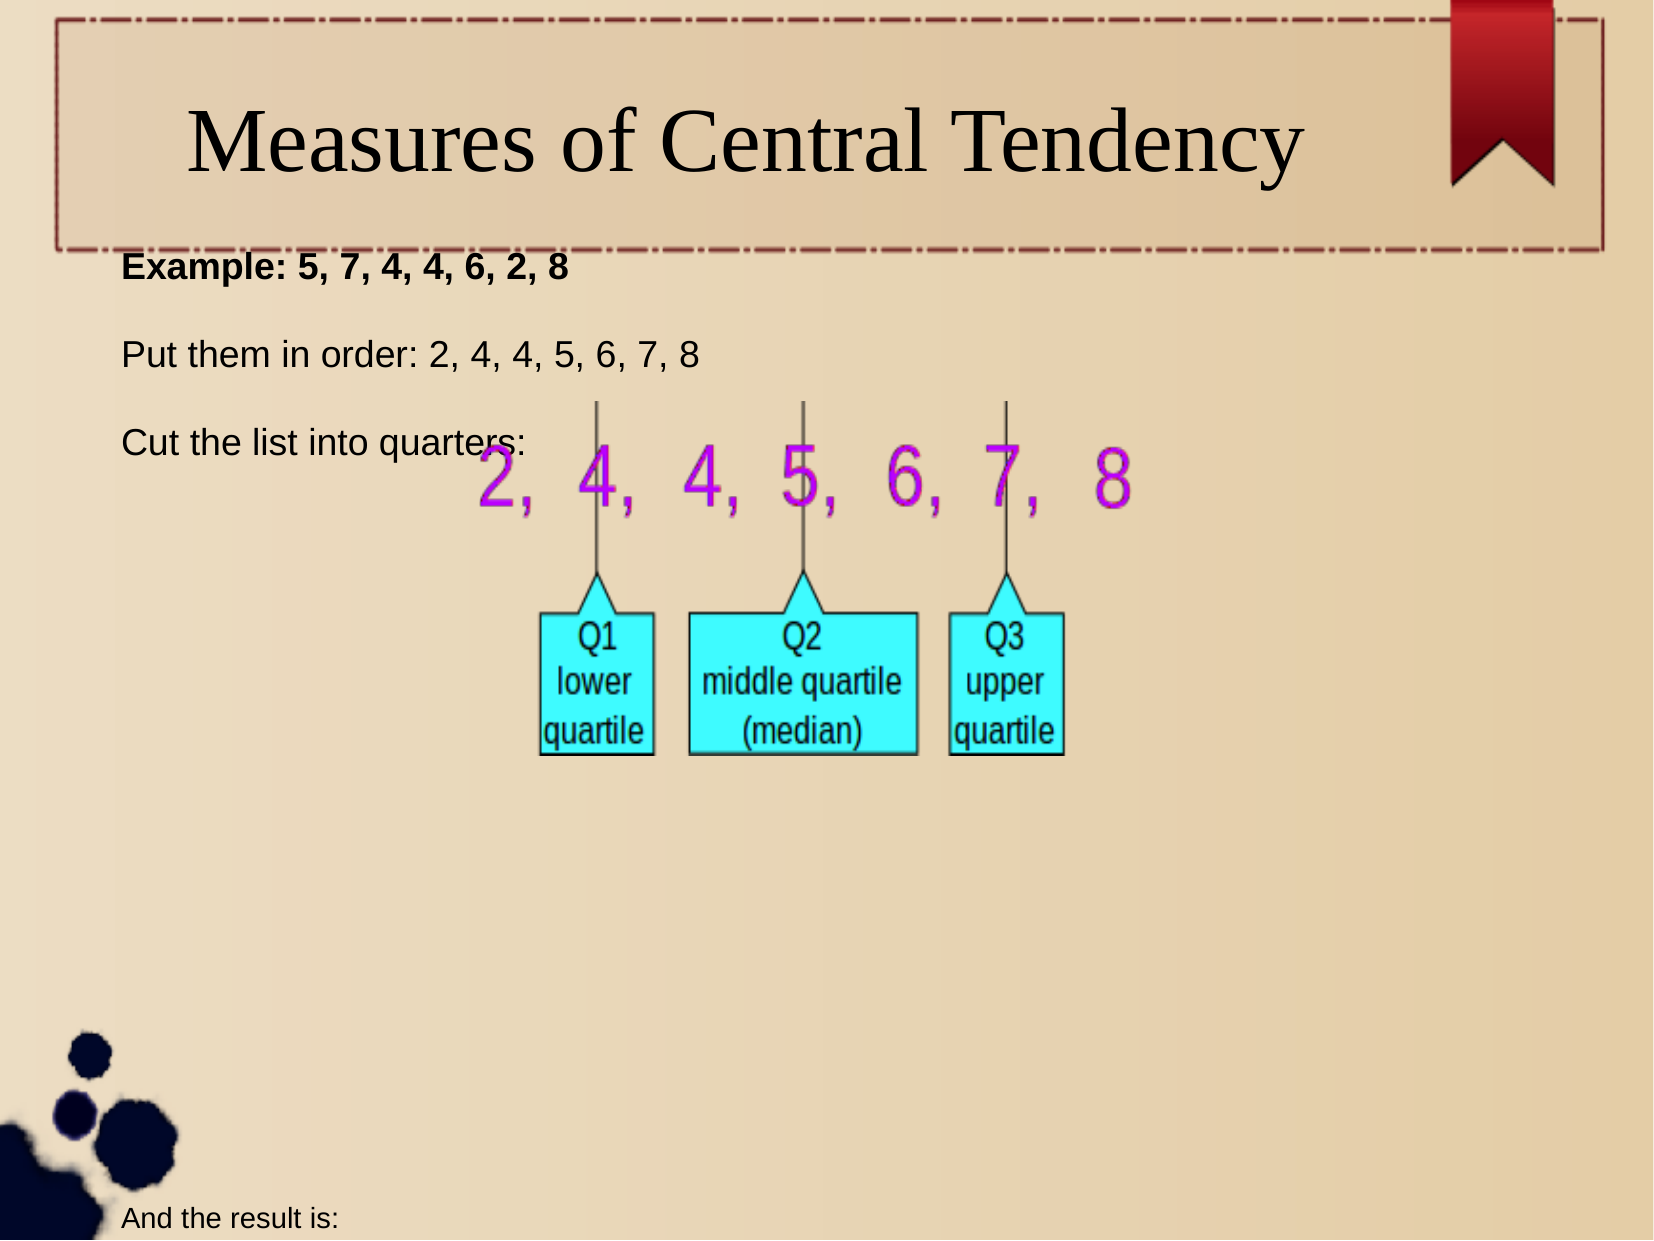

# Measures of Central Tendency
Example: 5, 7, 4, 4, 6, 2, 8
Put them in order: 2, 4, 4, 5, 6, 7, 8
Cut the list into quarters:
And the result is:
Quartile 1 (Q1) = 4
Quartile 2 (Q2), which is also the Median, = 5
Quartile 3 (Q3) = 7